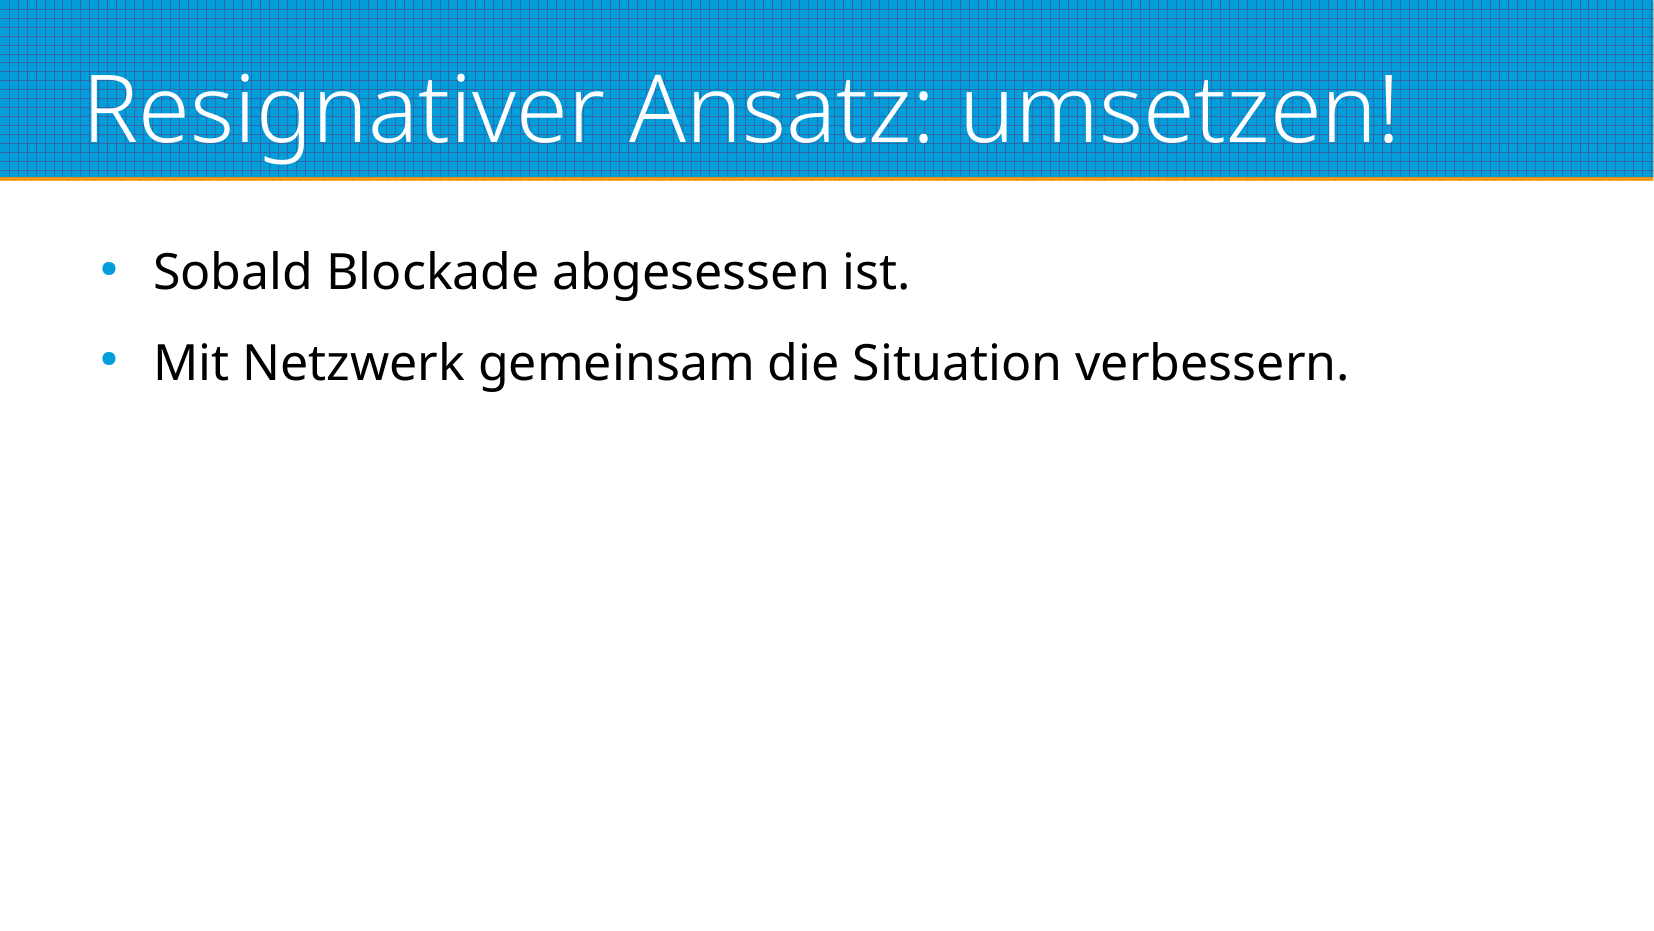

# Resignativer Ansatz: umsetzen!
Sobald Blockade abgesessen ist.
Mit Netzwerk gemeinsam die Situation verbessern.